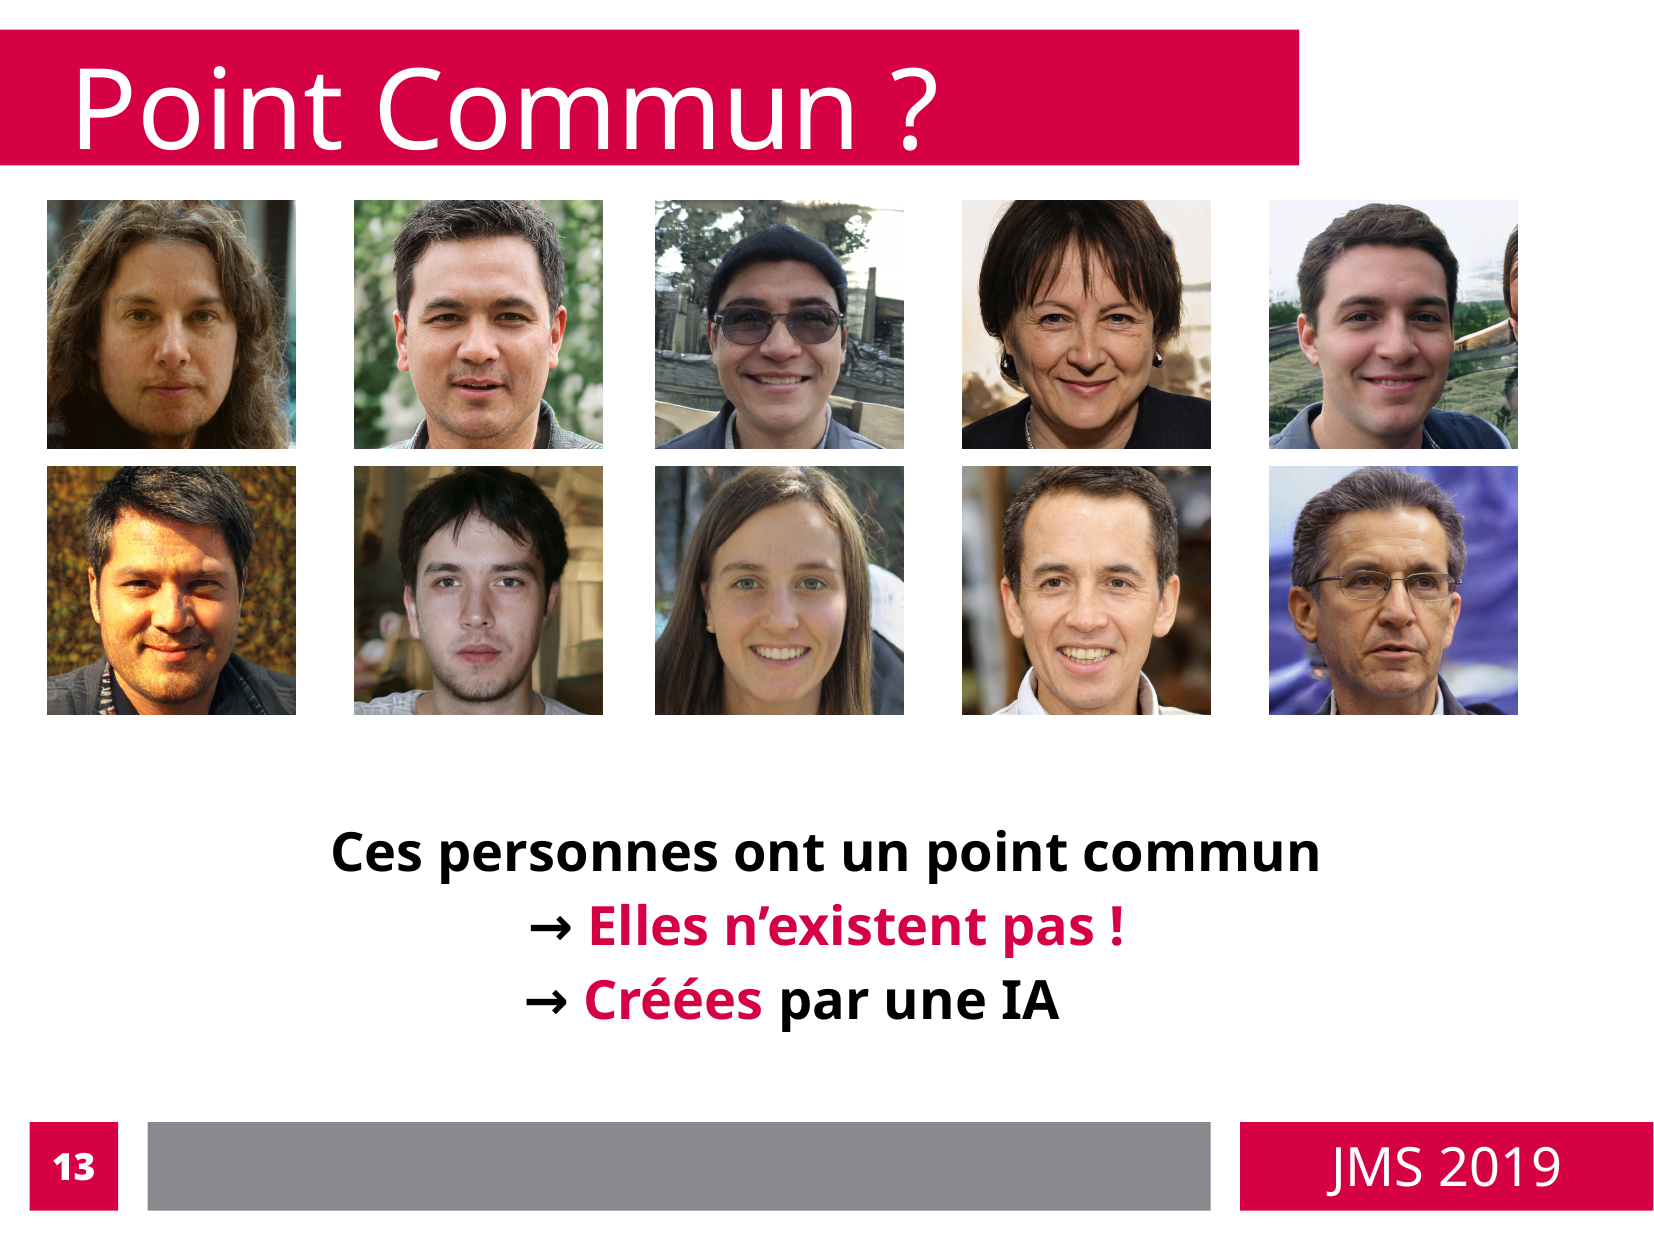

# Point Commun ?
Ces personnes ont un point commun
→ Elles n’existent pas !
→ Créées par une IA
13